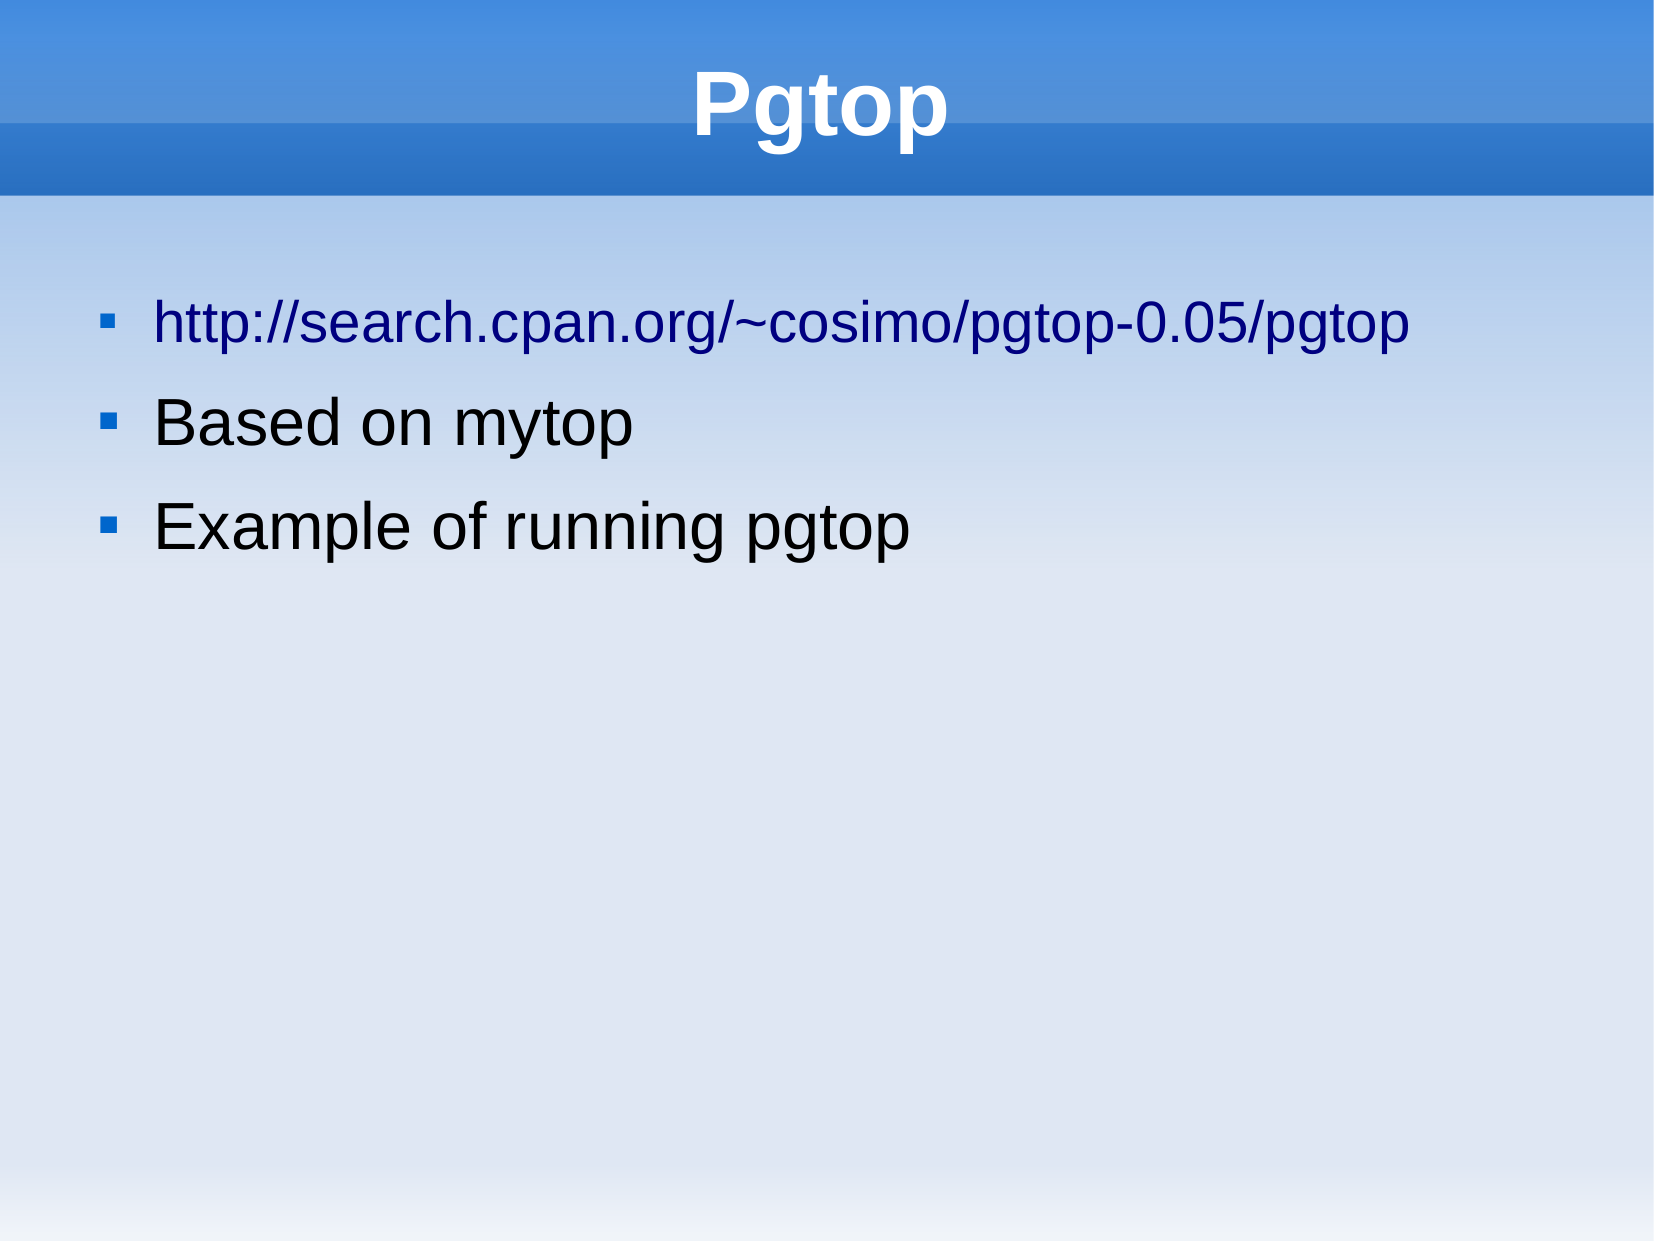

# Pgtop
http://search.cpan.org/~cosimo/pgtop-0.05/pgtop
Based on mytop
Example of running pgtop